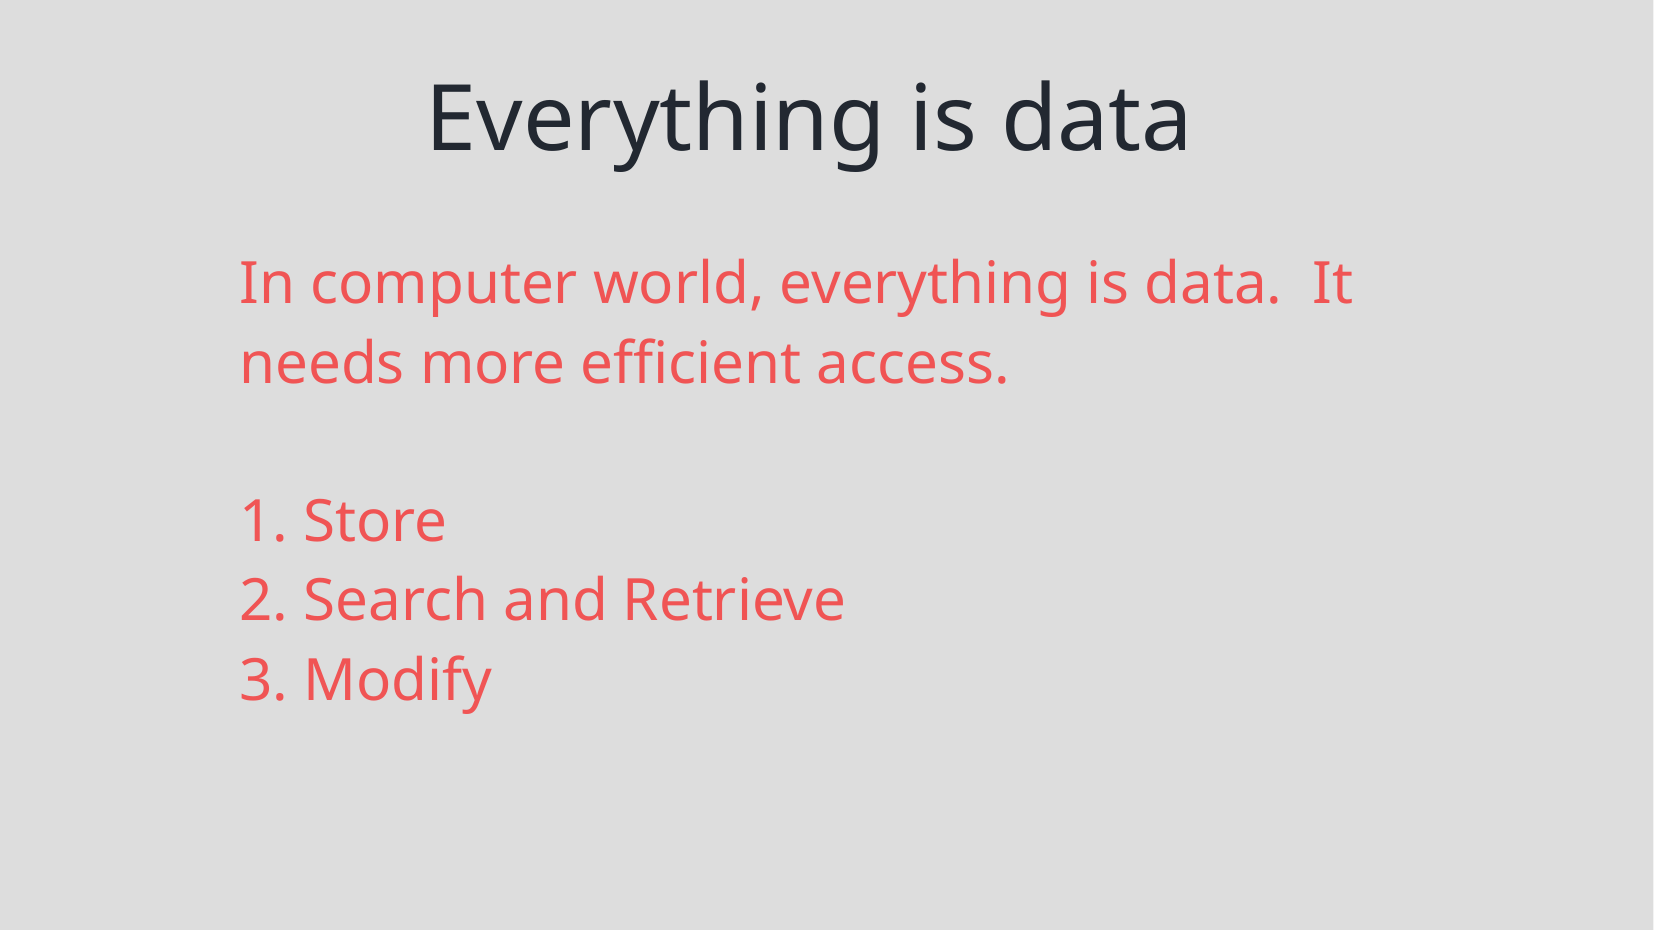

# Everything is data
In computer world, everything is data. It needs more efficient access.
1. Store
2. Search and Retrieve
3. Modify